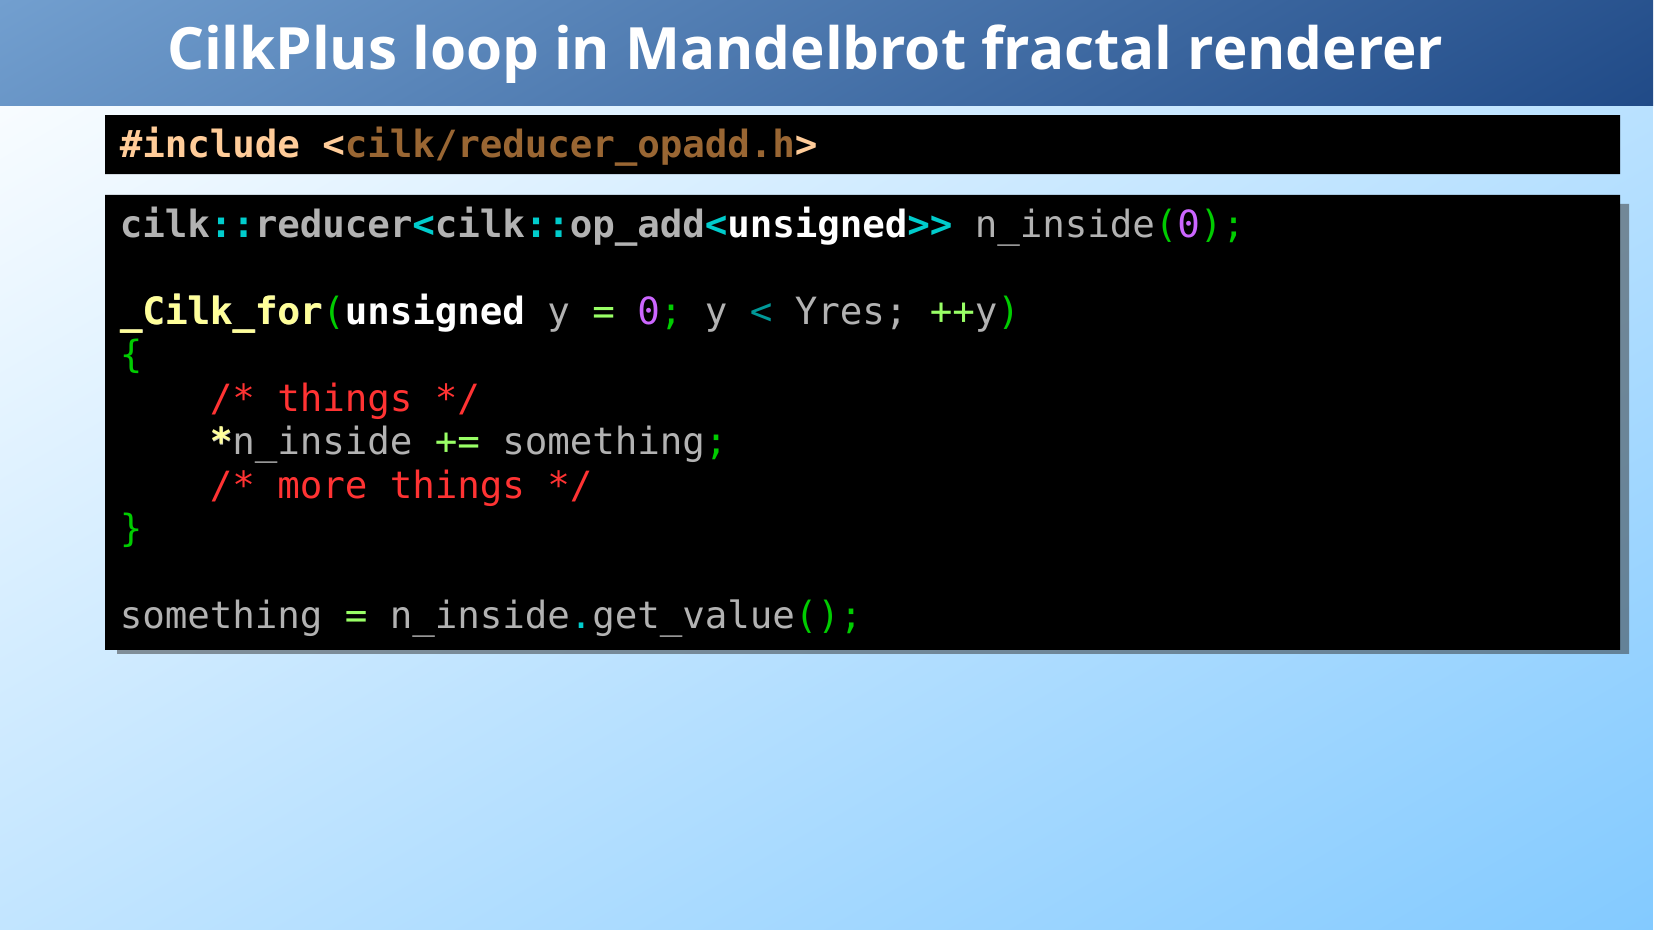

CilkPlus loop in Mandelbrot fractal renderer
#include <cilk/reducer_opadd.h>
cilk::reducer<cilk::op_add<unsigned>> n_inside(0);
_Cilk_for(unsigned y = 0; y < Yres; ++y)
{
 /* things */
 *n_inside += something;
 /* more things */
}
something = n_inside.get_value();